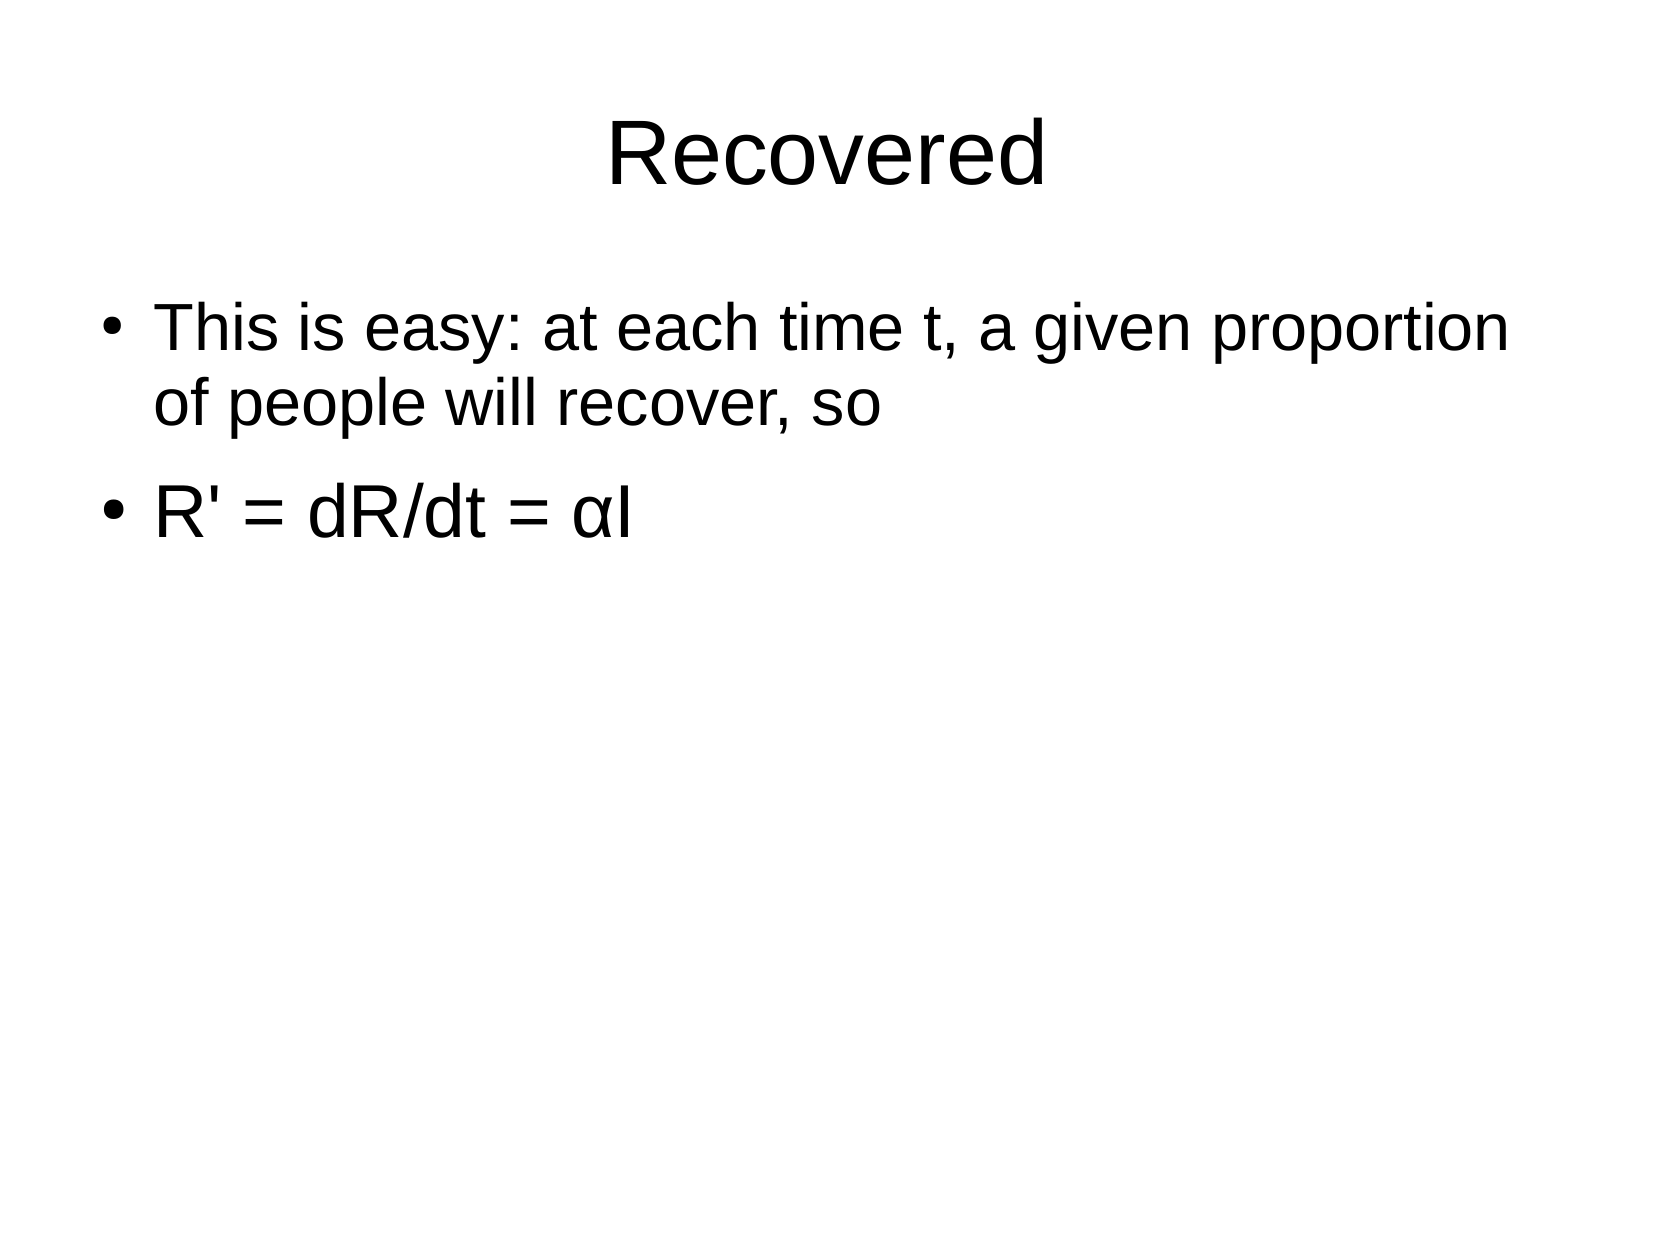

# Recovered
This is easy: at each time t, a given proportion of people will recover, so
R' = dR/dt = αI